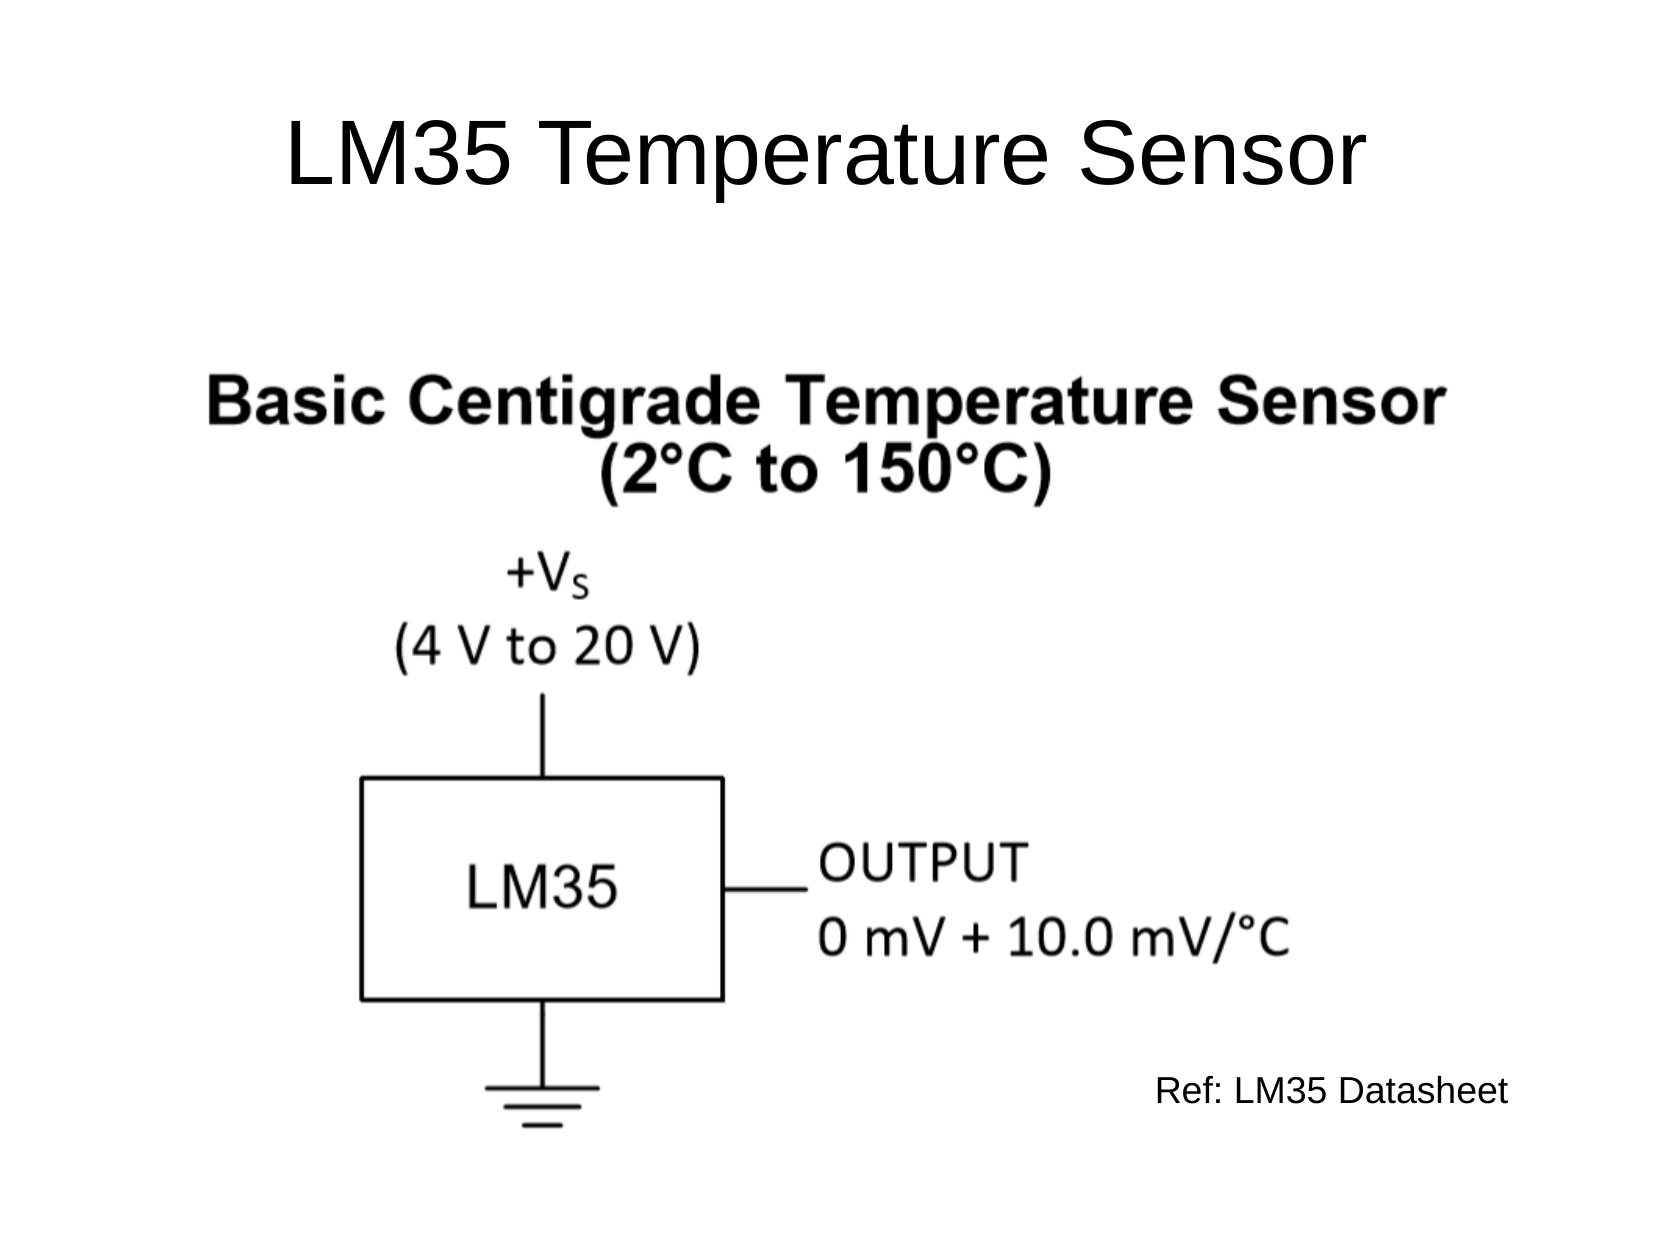

# LM35 Temperature Sensor
Ref: LM35 Datasheet